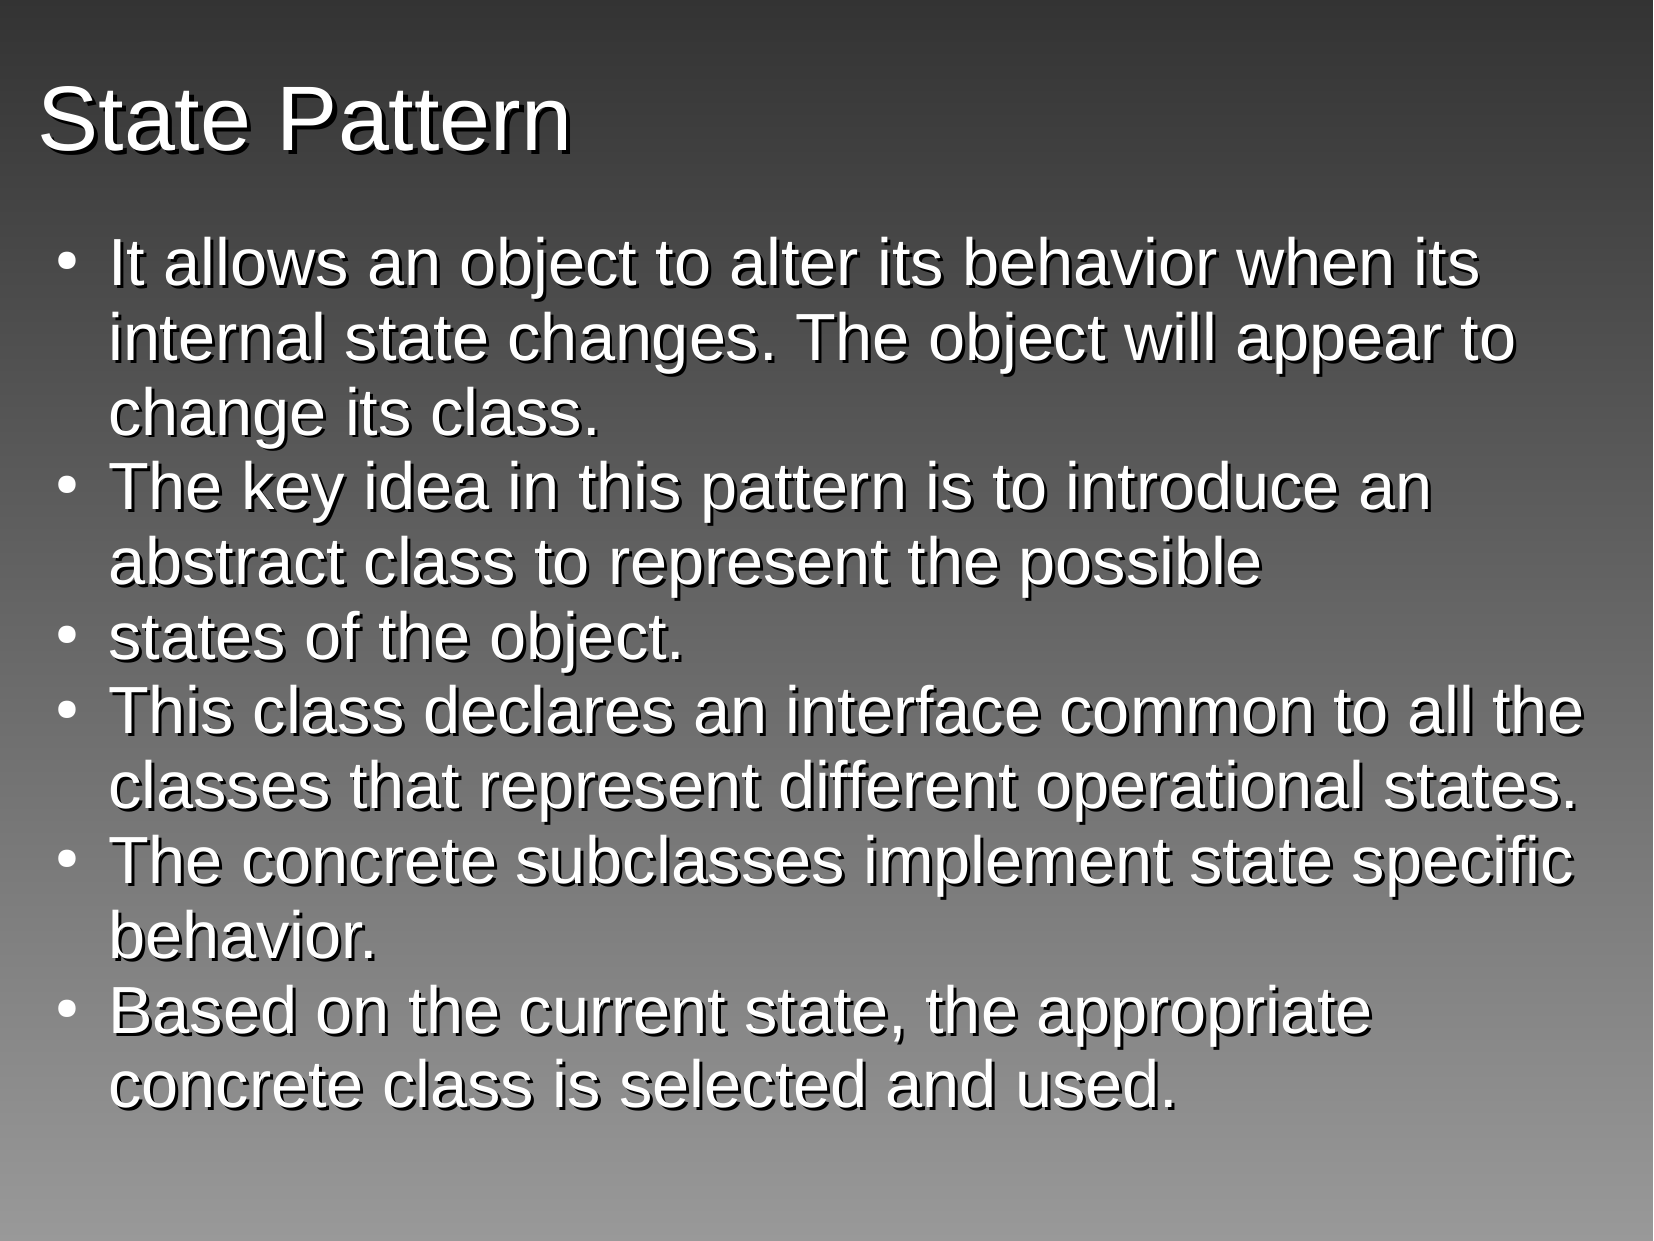

# State Pattern
It allows an object to alter its behavior when its internal state changes. The object will appear to change its class.
The key idea in this pattern is to introduce an abstract class to represent the possible
states of the object.
This class declares an interface common to all the classes that represent different operational states.
The concrete subclasses implement state specific behavior.
Based on the current state, the appropriate concrete class is selected and used.